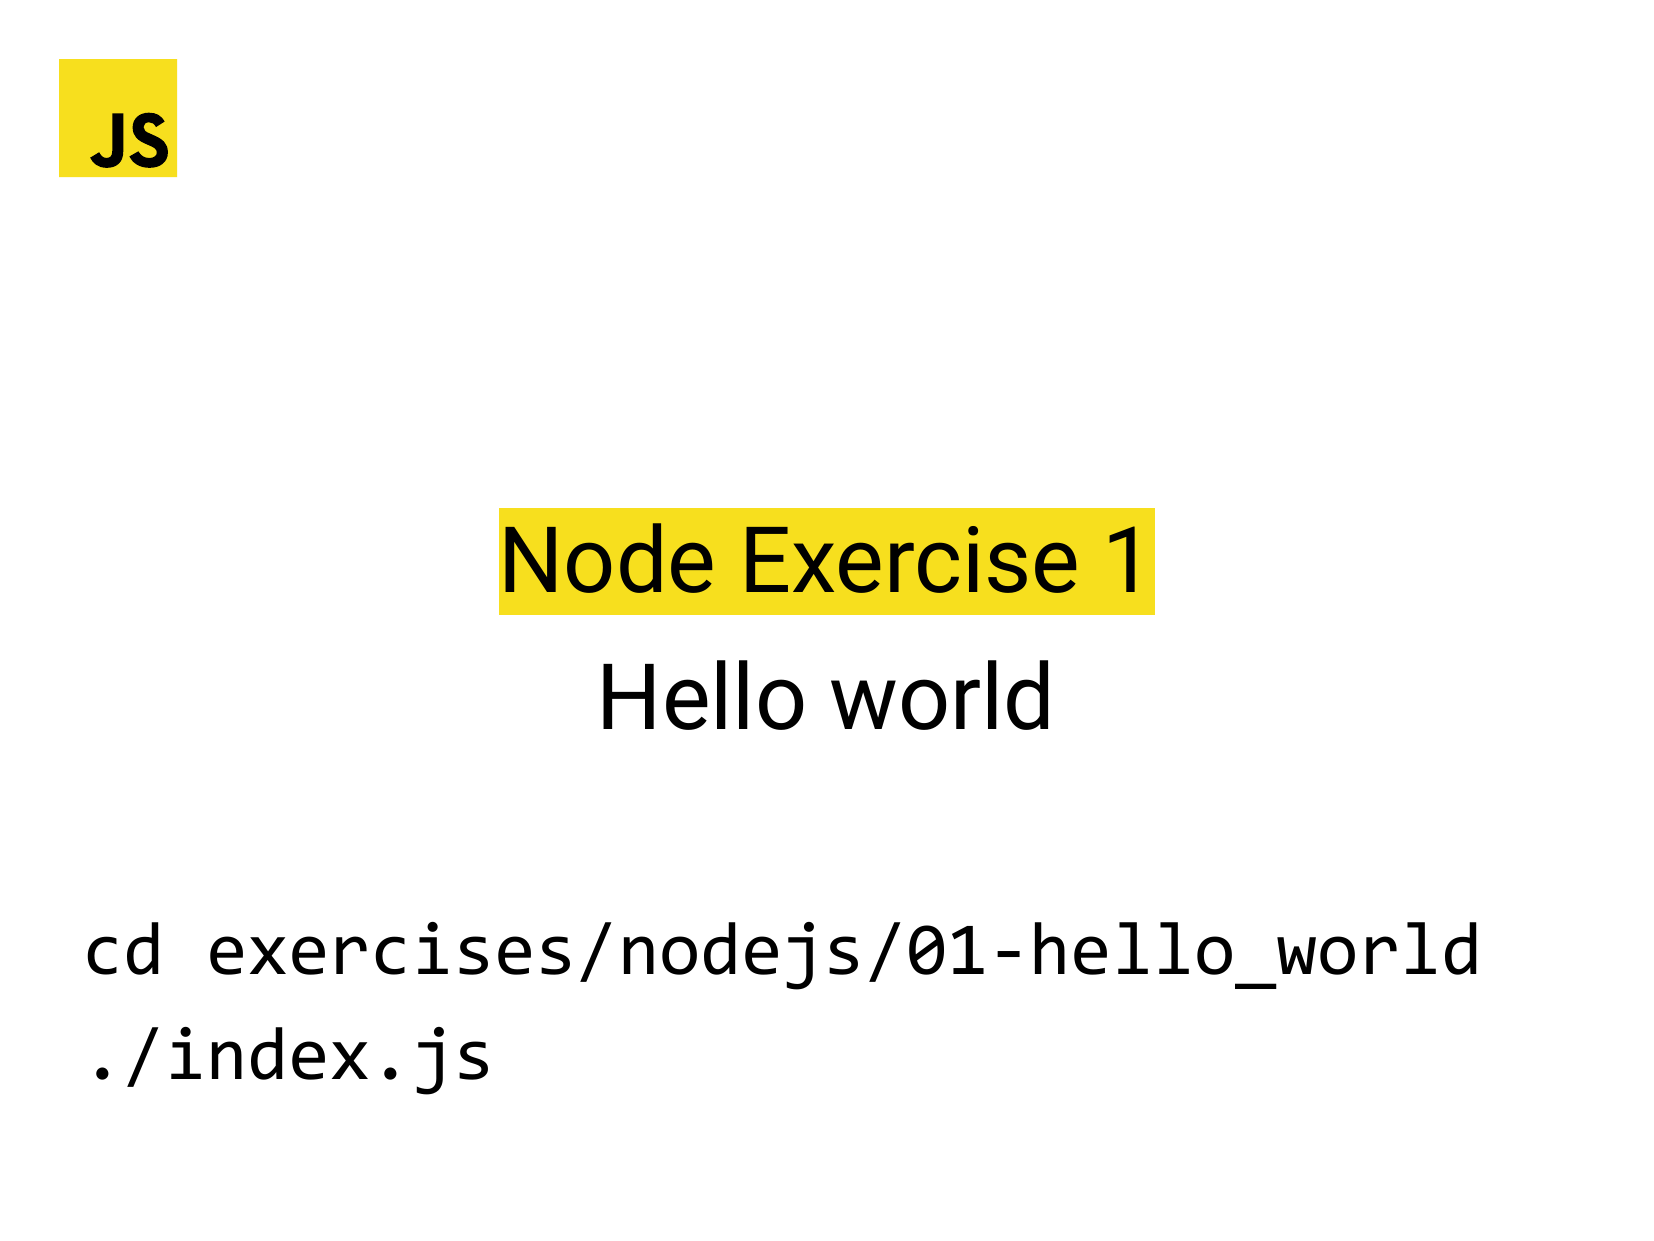

#
Node Exercise 1
Hello world
cd exercises/nodejs/01-hello_world
./index.js